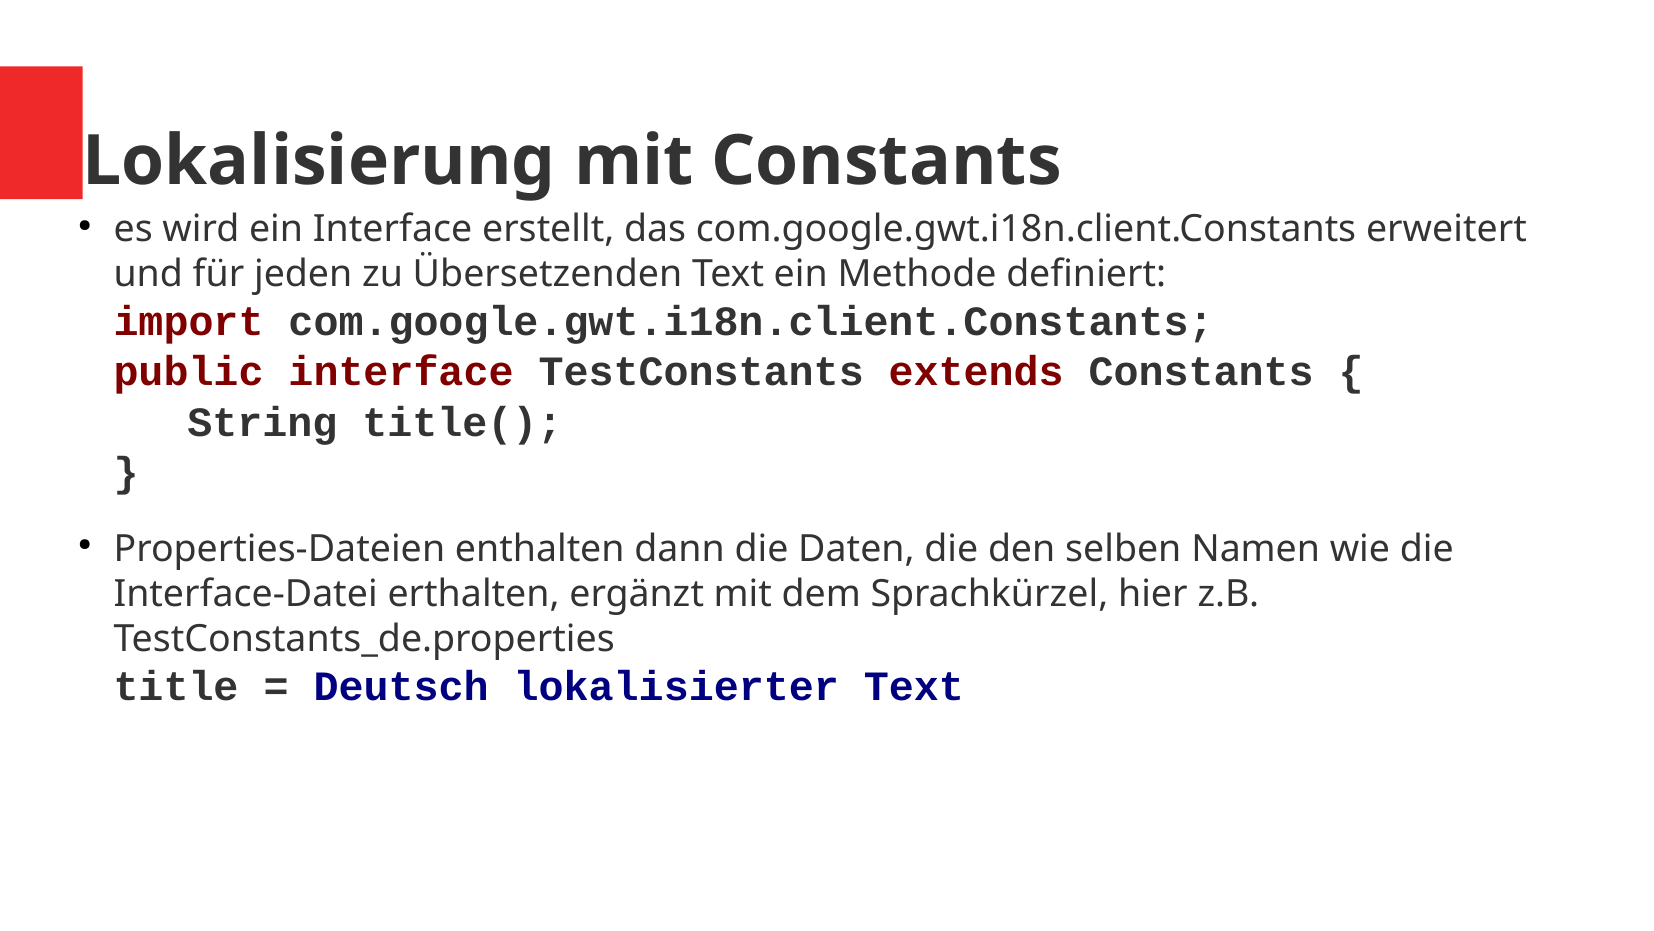

# Lokalisierung mit Constants
es wird ein Interface erstellt, das com.google.gwt.i18n.client.Constants erweitert und für jeden zu Übersetzenden Text ein Methode definiert:
import com.google.gwt.i18n.client.Constants;
public interface TestConstants extends Constants {
	String title();
}
Properties-Dateien enthalten dann die Daten, die den selben Namen wie die Interface-Datei erthalten, ergänzt mit dem Sprachkürzel, hier z.B. TestConstants_de.properties
title = Deutsch lokalisierter Text